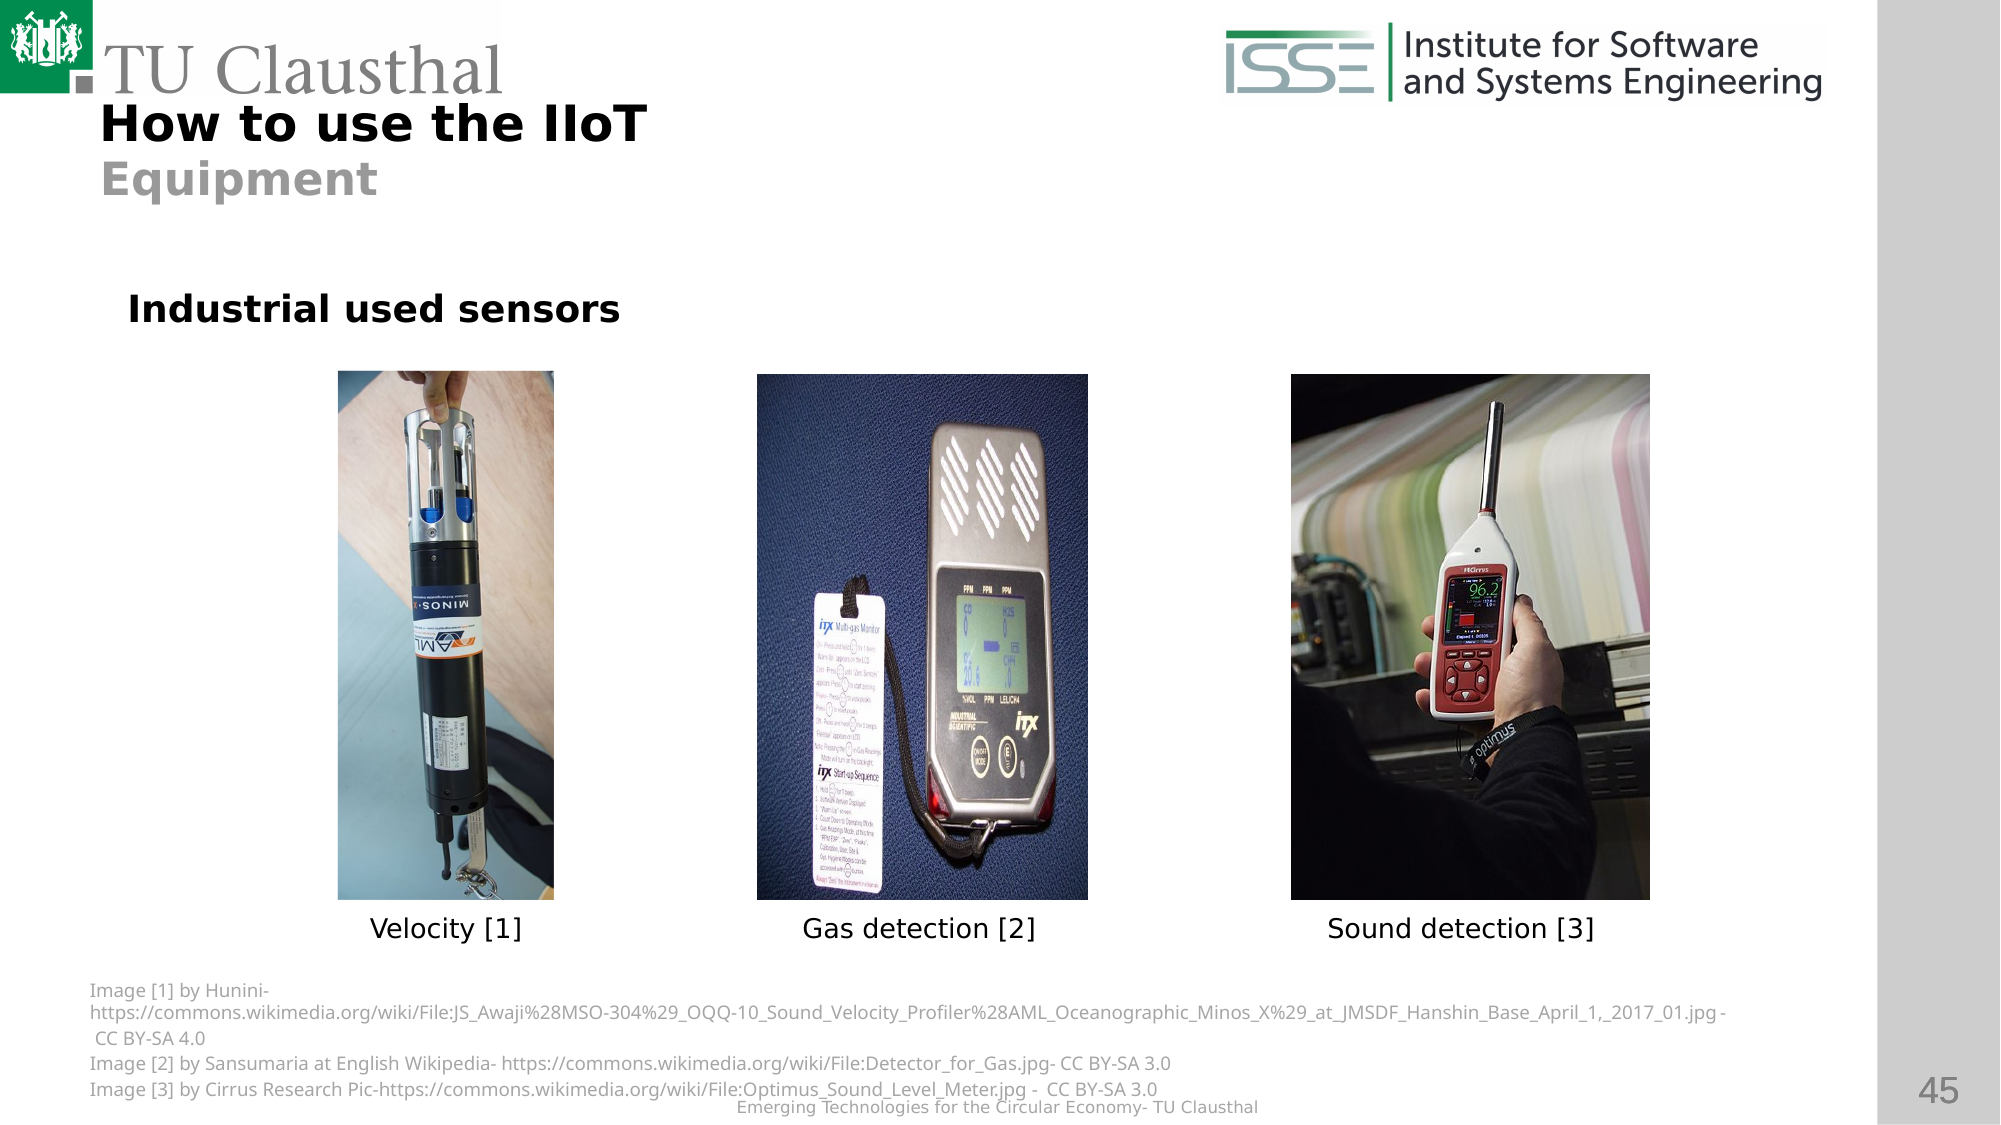

# How to use the IIoT Equipment
Industrial used sensors
Velocity [1]
Gas detection [2]
Sound detection [3]
Image [1] by Hunini- https://commons.wikimedia.org/wiki/File:JS_Awaji%28MSO-304%29_OQQ-10_Sound_Velocity_Profiler%28AML_Oceanographic_Minos_X%29_at_JMSDF_Hanshin_Base_April_1,_2017_01.jpg -
 CC BY-SA 4.0
Image [2] by Sansumaria at English Wikipedia- https://commons.wikimedia.org/wiki/File:Detector_for_Gas.jpg- CC BY-SA 3.0
Image [3] by Cirrus Research Pic-https://commons.wikimedia.org/wiki/File:Optimus_Sound_Level_Meter.jpg - CC BY-SA 3.0